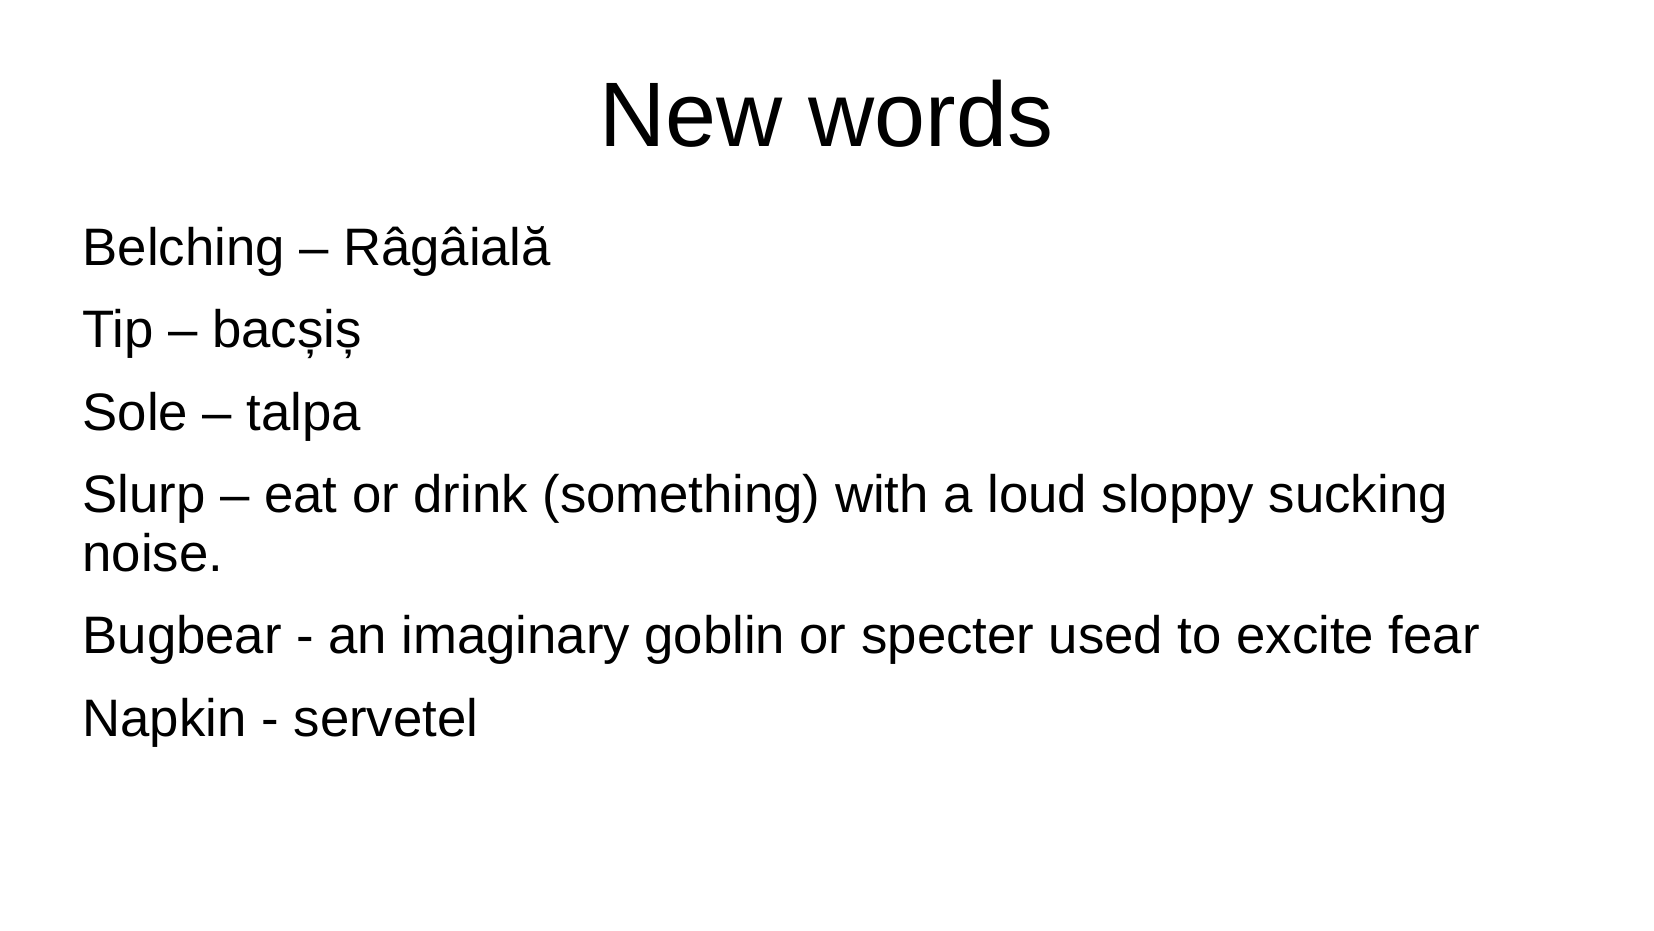

# New words
Belching – Râgâială
Tip – bacșiș
Sole – talpa
Slurp – eat or drink (something) with a loud sloppy sucking noise.
Bugbear - an imaginary goblin or specter used to excite fear
Napkin - servetel